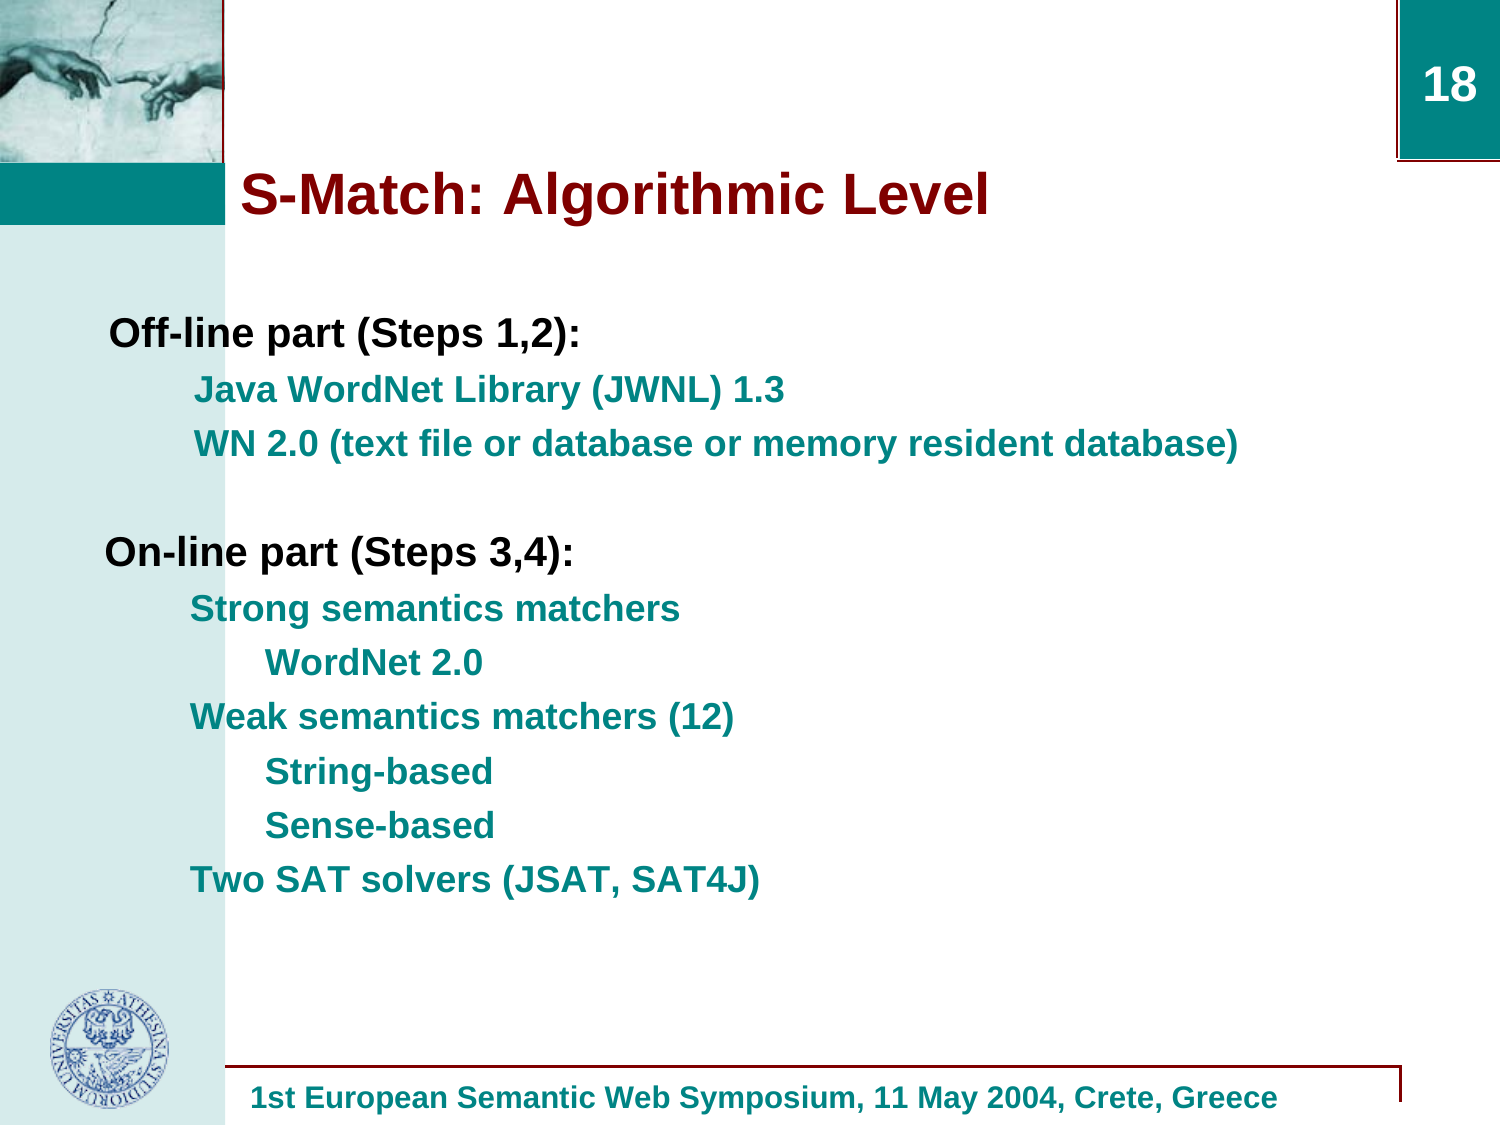

18
# S-Match: Algorithmic Level
Off-line part (Steps 1,2):
 Java WordNet Library (JWNL) 1.3
 WN 2.0 (text file or database or memory resident database)
On-line part (Steps 3,4):
 Strong semantics matchers
 WordNet 2.0
 Weak semantics matchers (12)
 String-based
 Sense-based
 Two SAT solvers (JSAT, SAT4J)